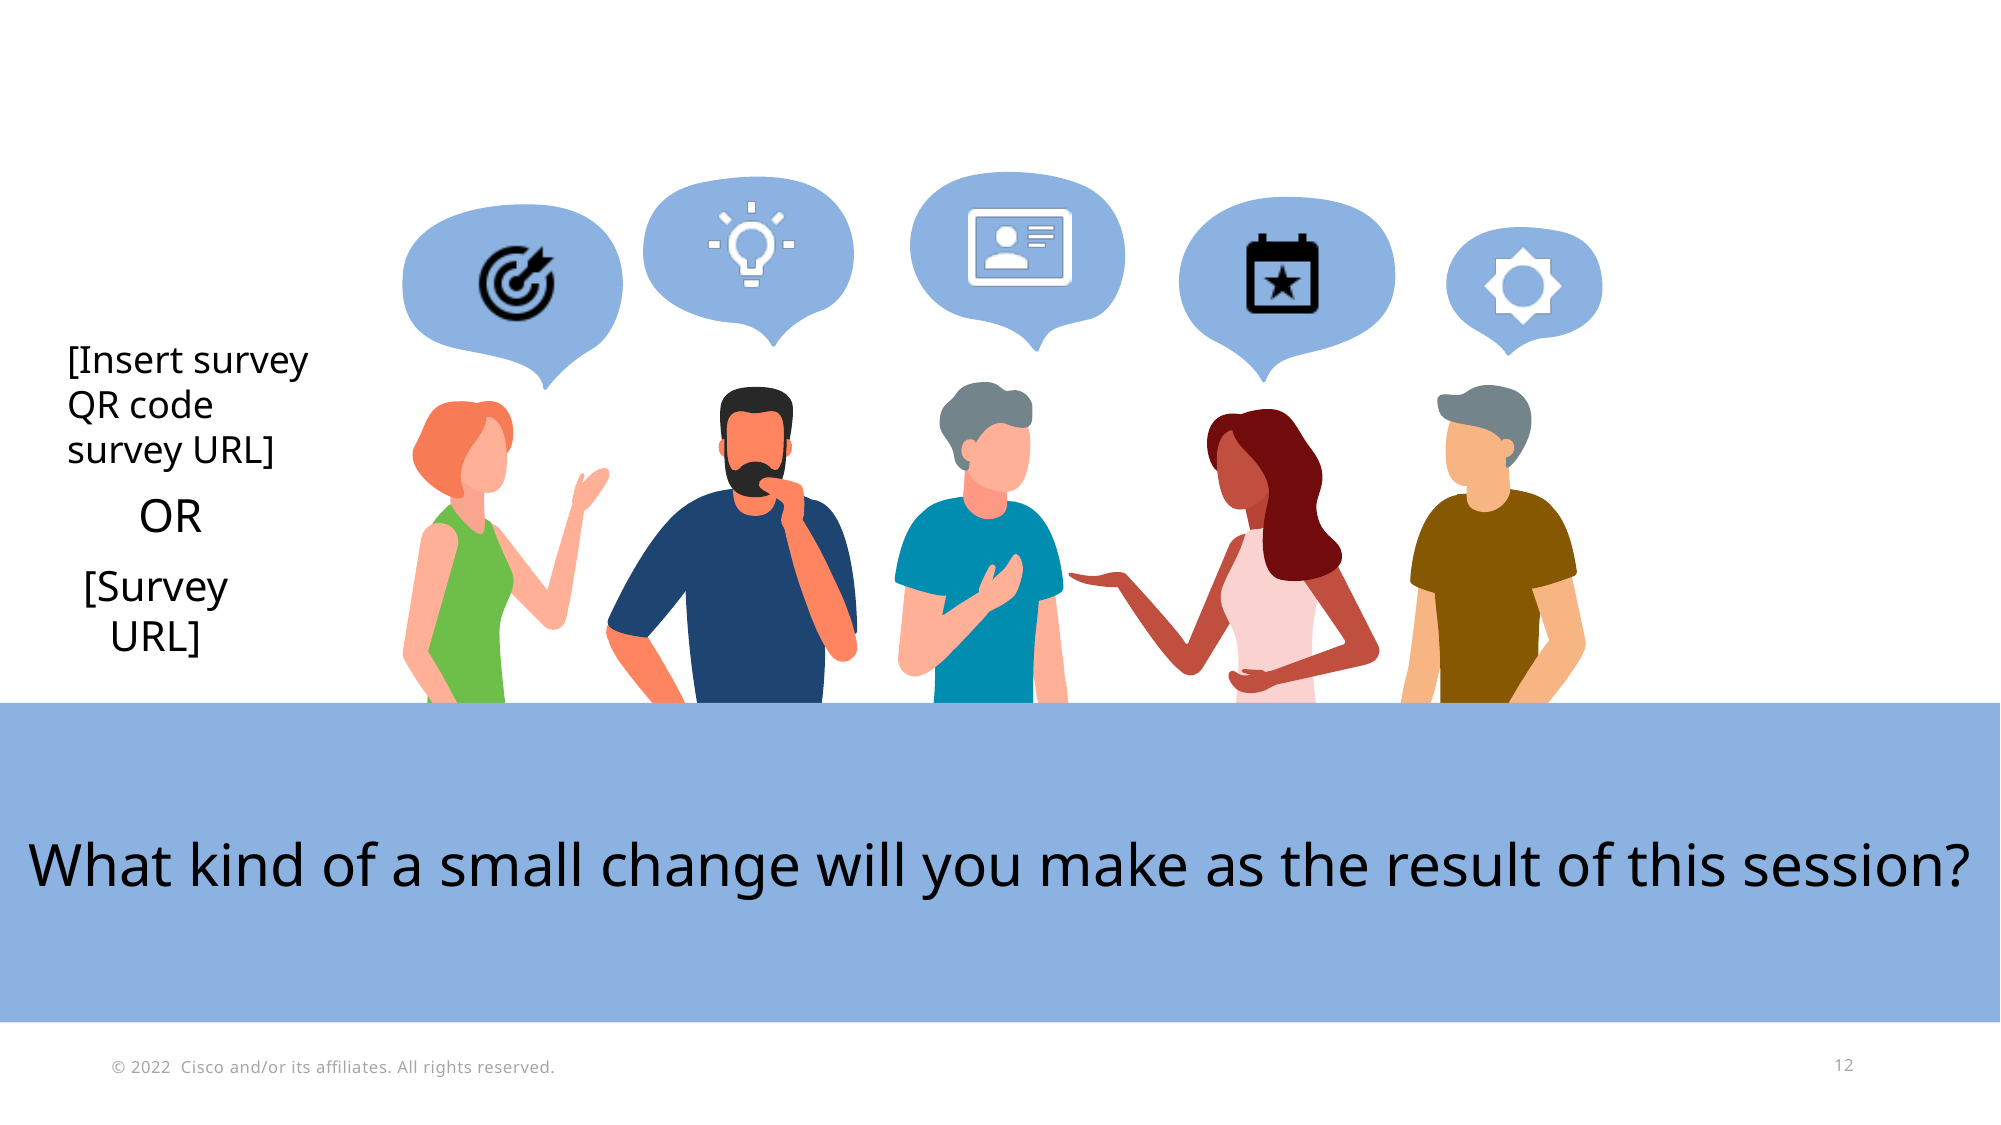

[Insert survey QR code survey URL]
OR
[Survey URL]
What kind of a small change will you make as the result of this session?